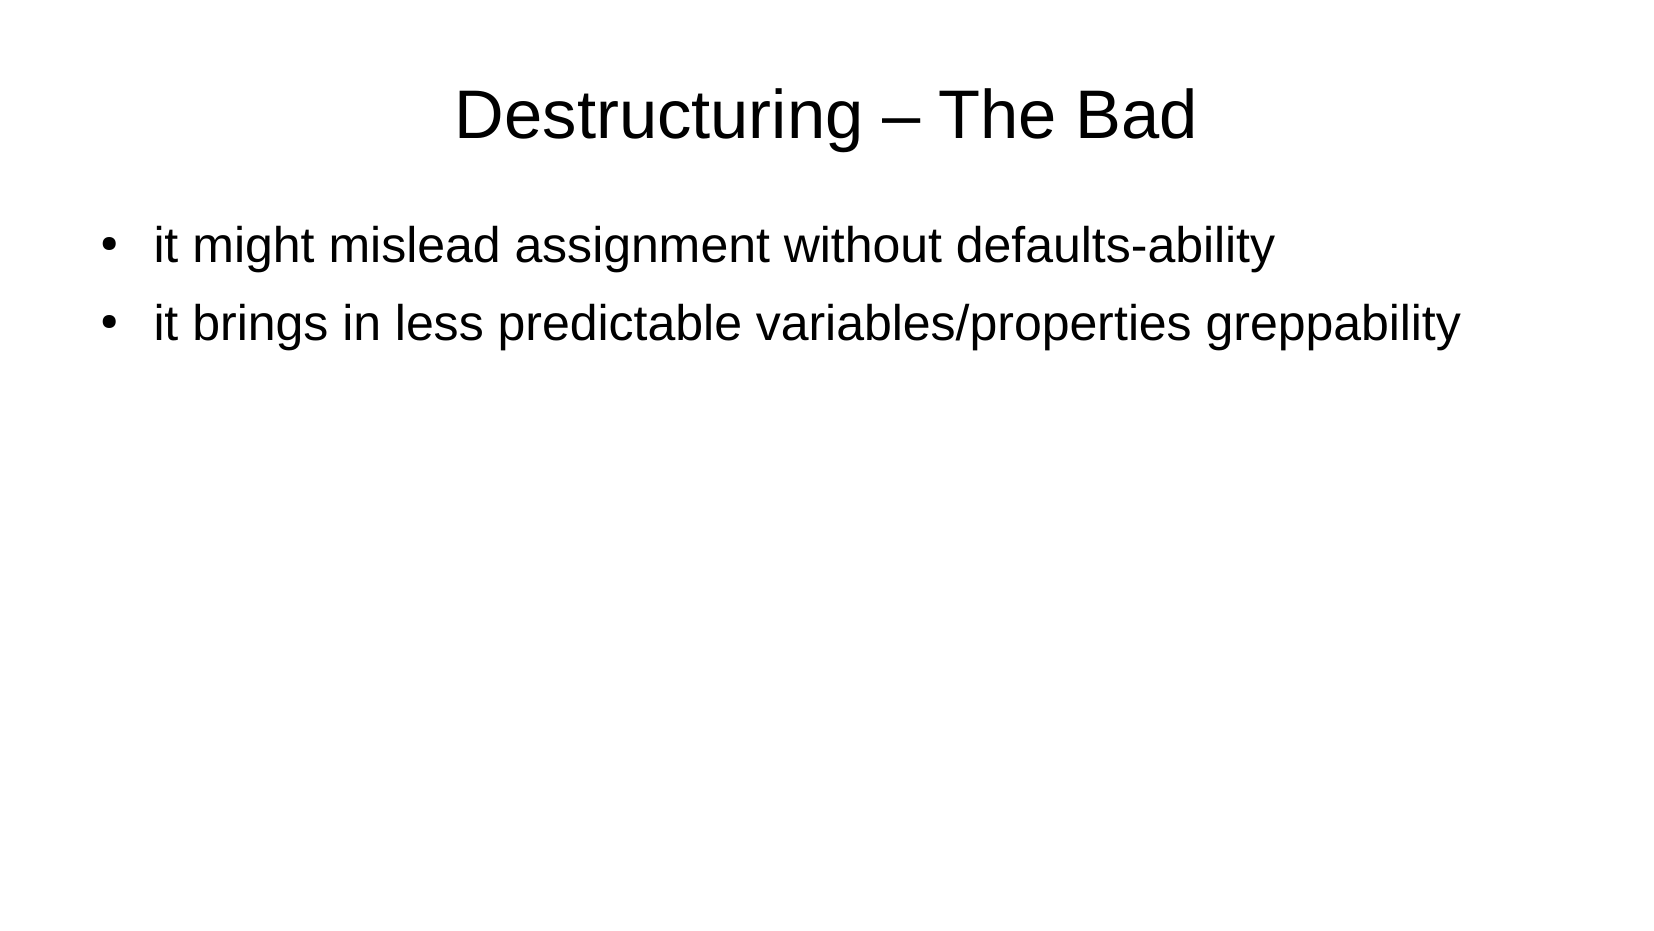

# Destructuring – The Bad
it might mislead assignment without defaults-ability
it brings in less predictable variables/properties greppability